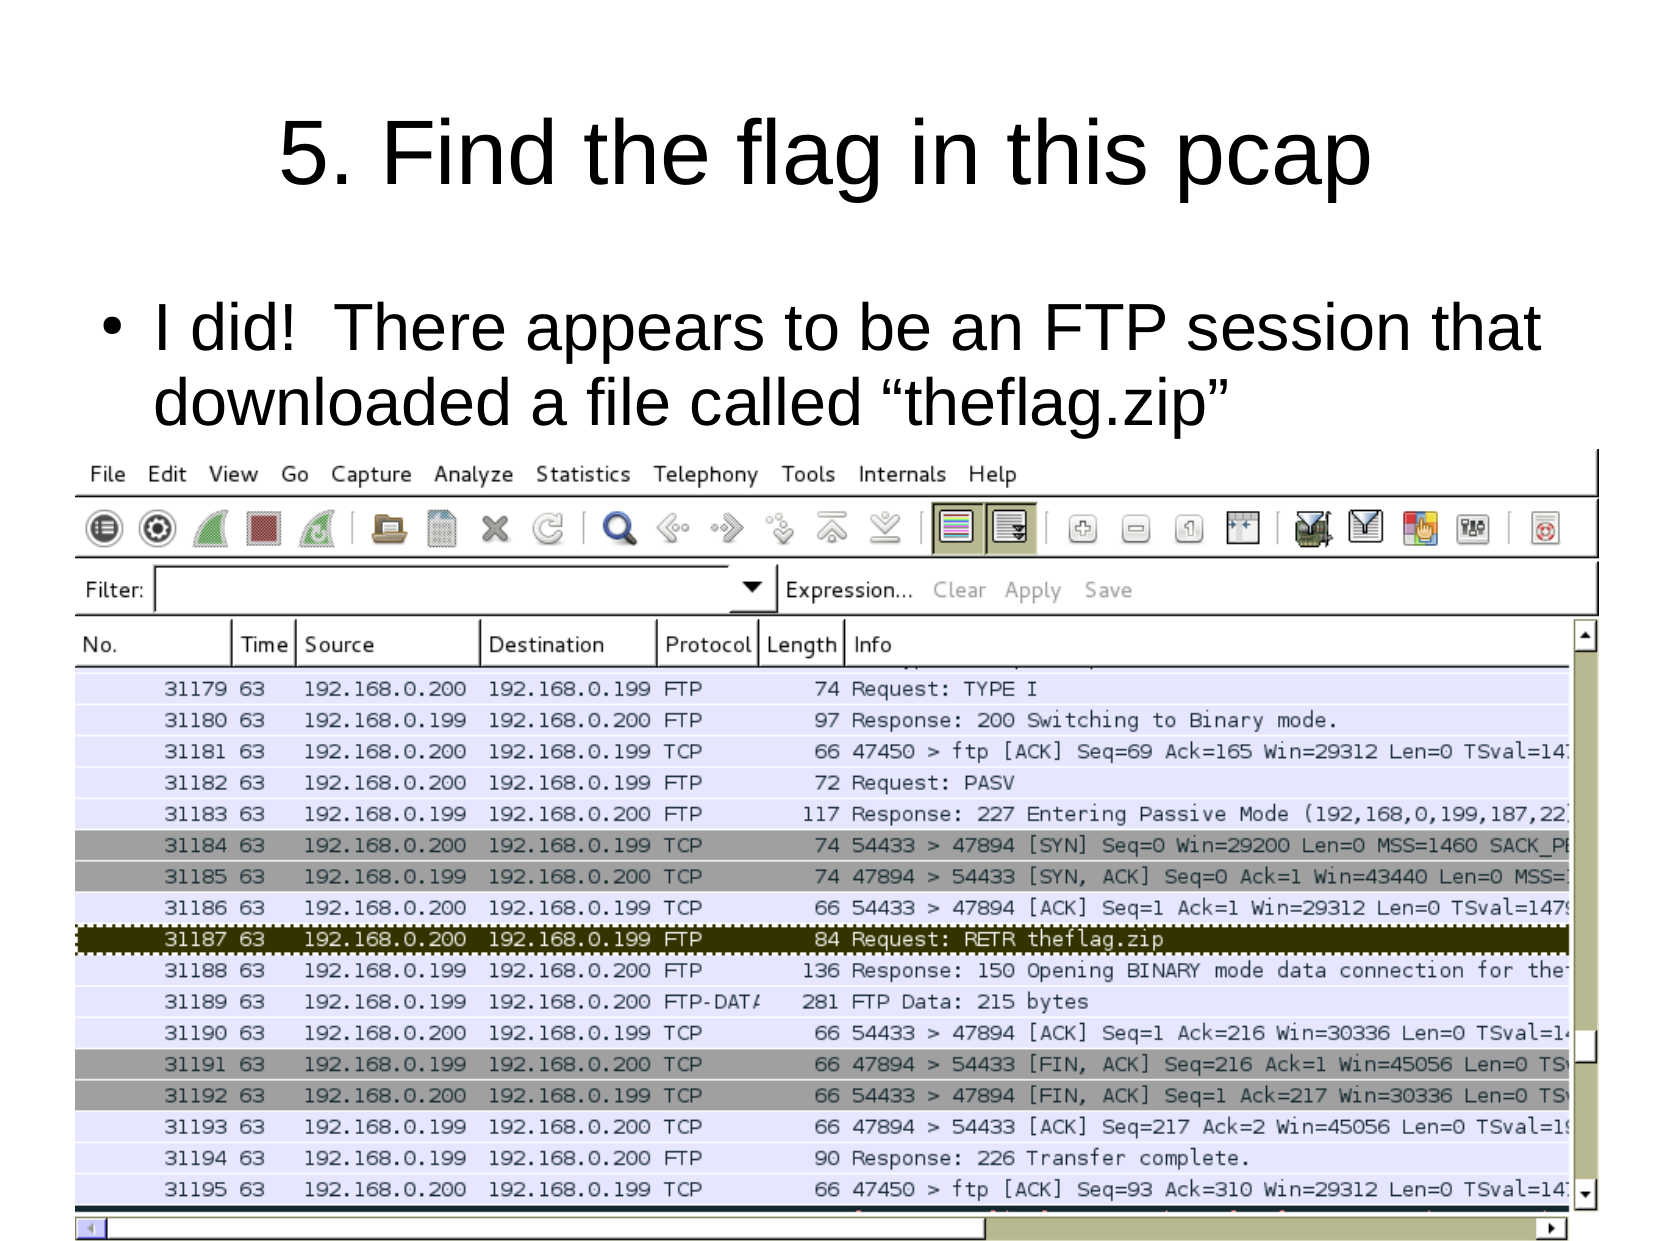

# 5. Find the flag in this pcap
I did! There appears to be an FTP session that downloaded a file called “theflag.zip”